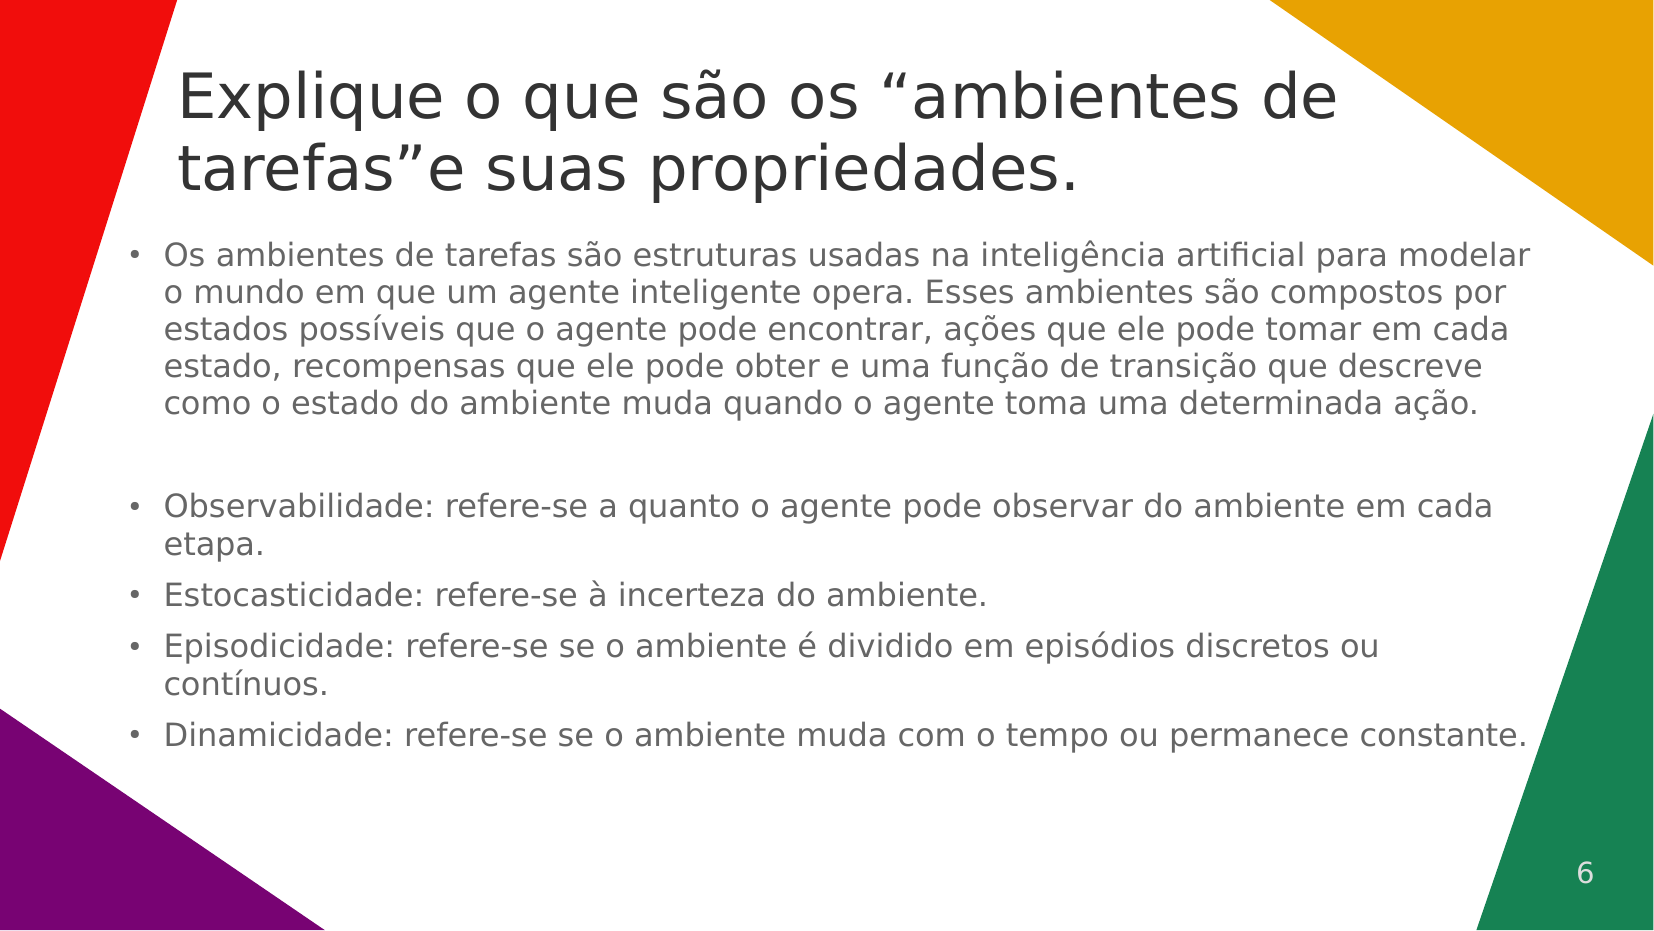

# Explique o que são os “ambientes de tarefas”e suas propriedades.
Os ambientes de tarefas são estruturas usadas na inteligência artificial para modelar o mundo em que um agente inteligente opera. Esses ambientes são compostos por estados possíveis que o agente pode encontrar, ações que ele pode tomar em cada estado, recompensas que ele pode obter e uma função de transição que descreve como o estado do ambiente muda quando o agente toma uma determinada ação.
Observabilidade: refere-se a quanto o agente pode observar do ambiente em cada etapa.
Estocasticidade: refere-se à incerteza do ambiente.
Episodicidade: refere-se se o ambiente é dividido em episódios discretos ou contínuos.
Dinamicidade: refere-se se o ambiente muda com o tempo ou permanece constante.
6